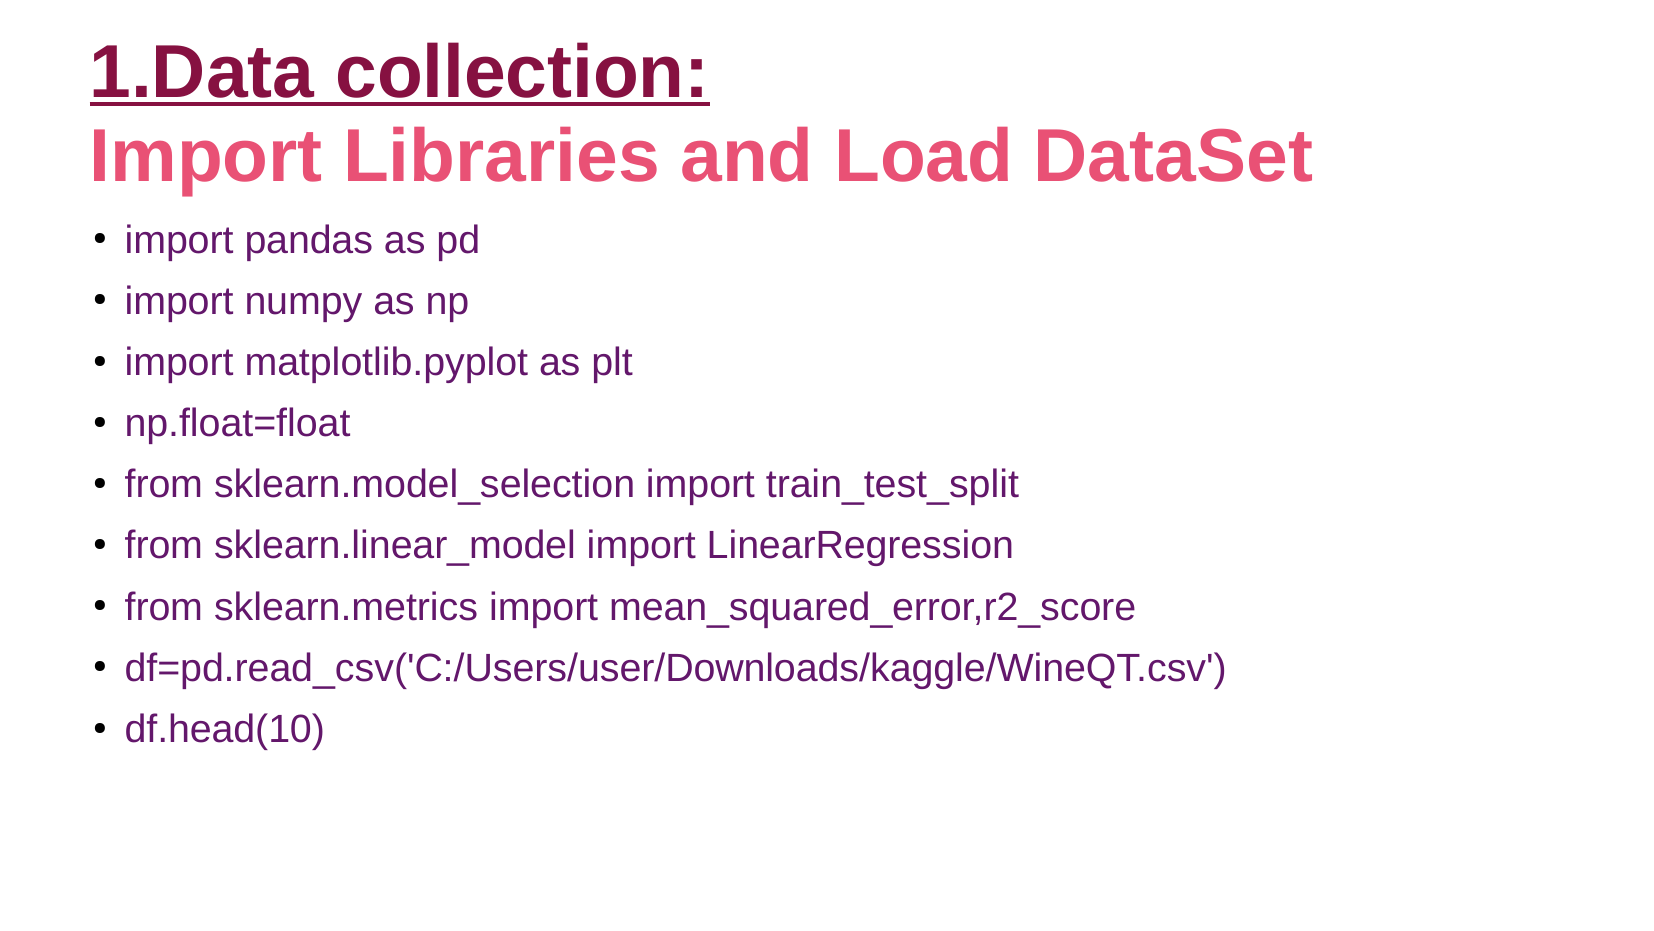

# 1.Data collection: Import Libraries and Load DataSet
import pandas as pd
import numpy as np
import matplotlib.pyplot as plt
np.float=float
from sklearn.model_selection import train_test_split
from sklearn.linear_model import LinearRegression
from sklearn.metrics import mean_squared_error,r2_score
df=pd.read_csv('C:/Users/user/Downloads/kaggle/WineQT.csv')
df.head(10)